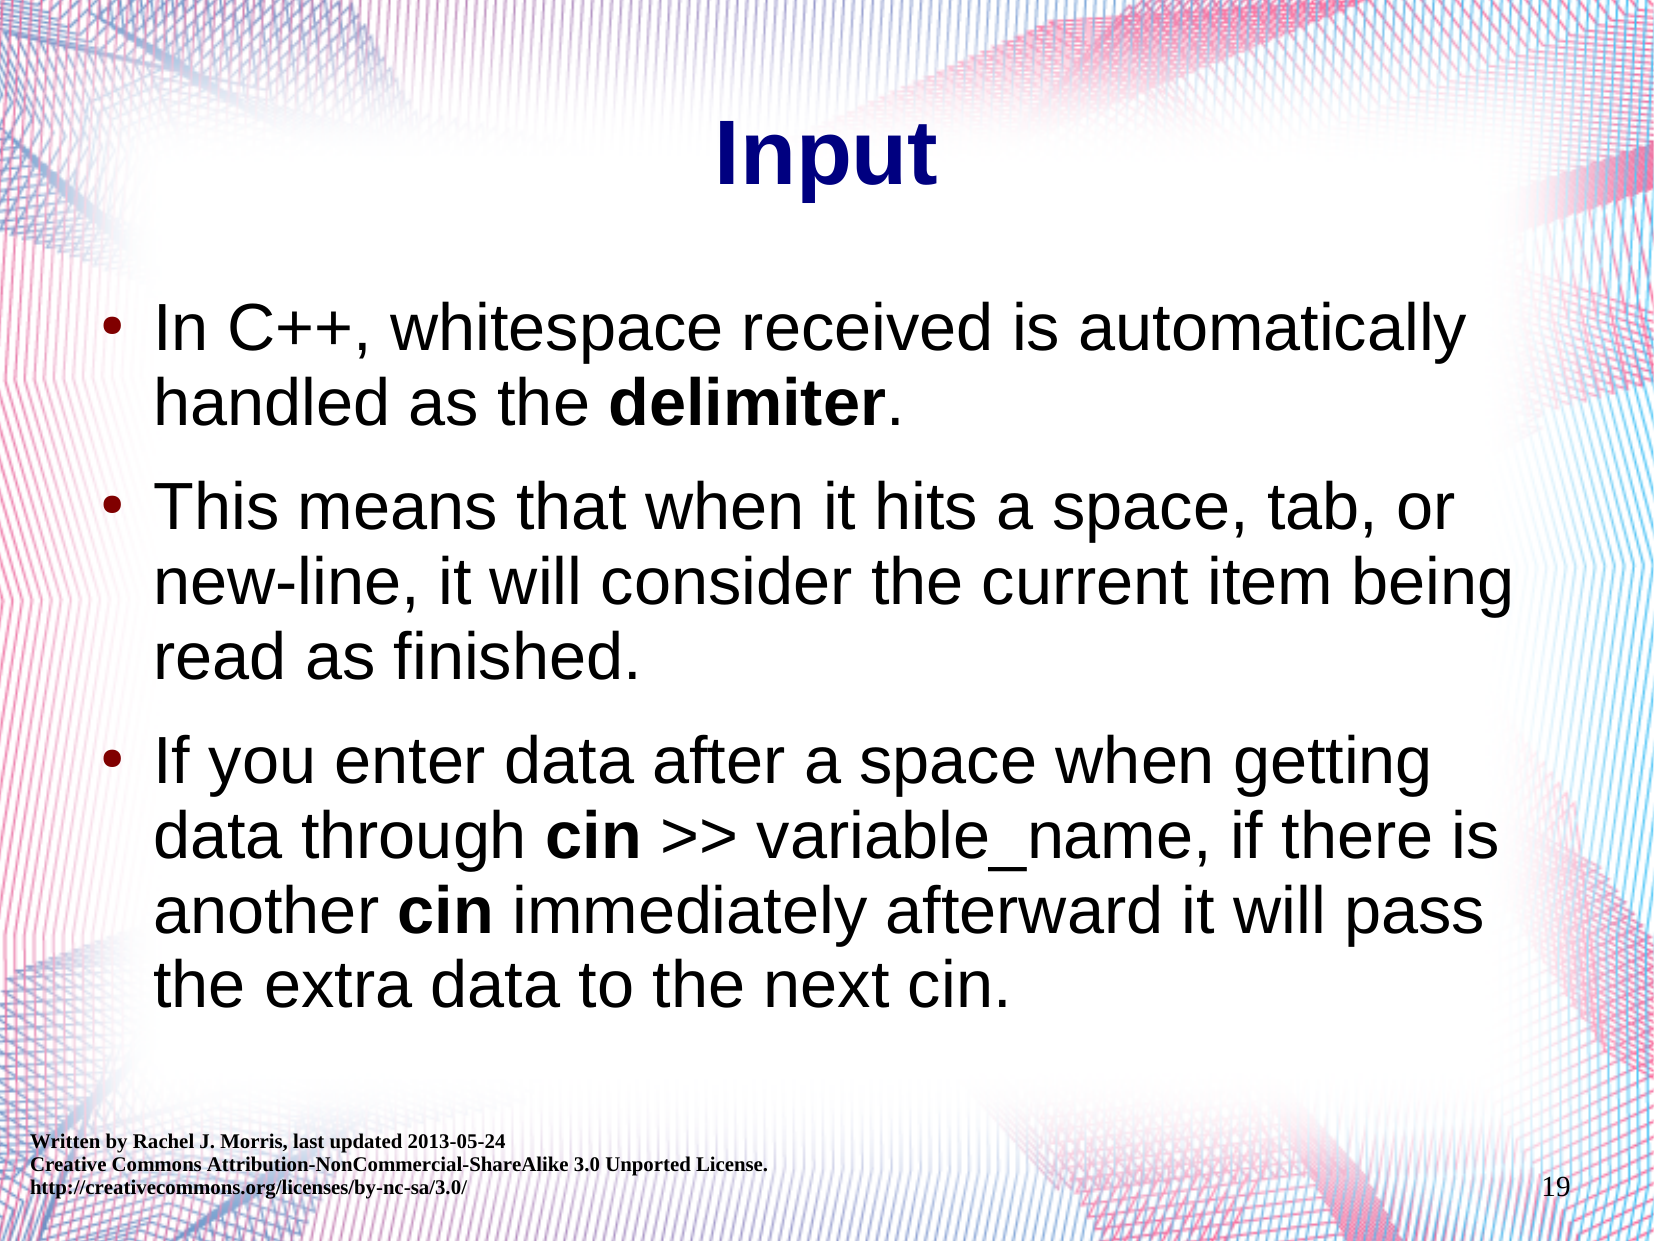

# Input
In C++, whitespace received is automatically handled as the delimiter.
This means that when it hits a space, tab, or new-line, it will consider the current item being read as finished.
If you enter data after a space when getting data through cin >> variable_name, if there is another cin immediately afterward it will pass the extra data to the next cin.
19